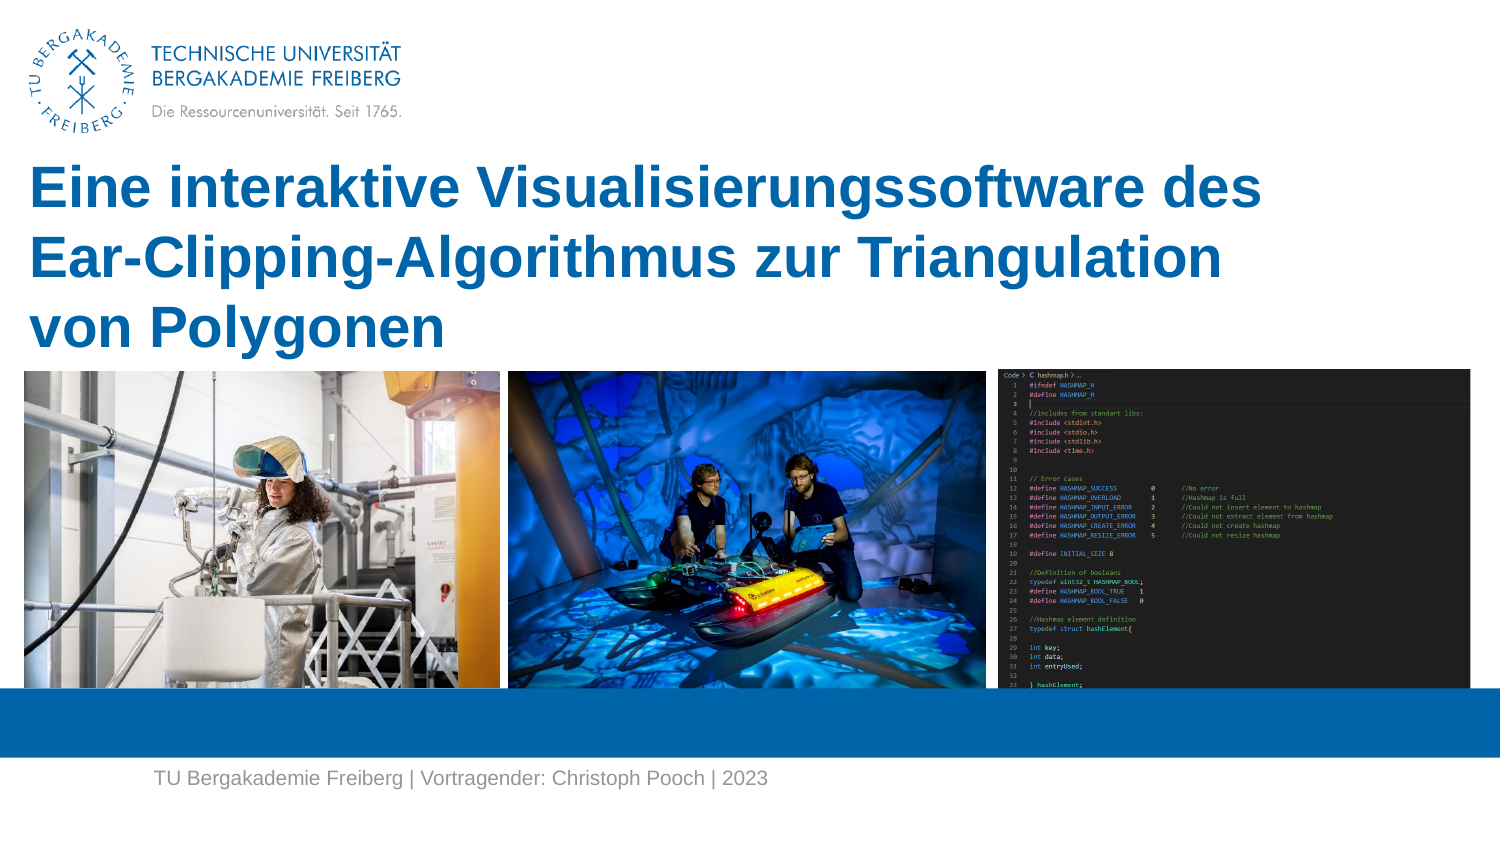

# Eine interaktive Visualisierungssoftware des Ear-Clipping-Algorithmus zur Triangulation von Polygonen
TU Bergakademie Freiberg | Vortragender: Christoph Pooch | 2023